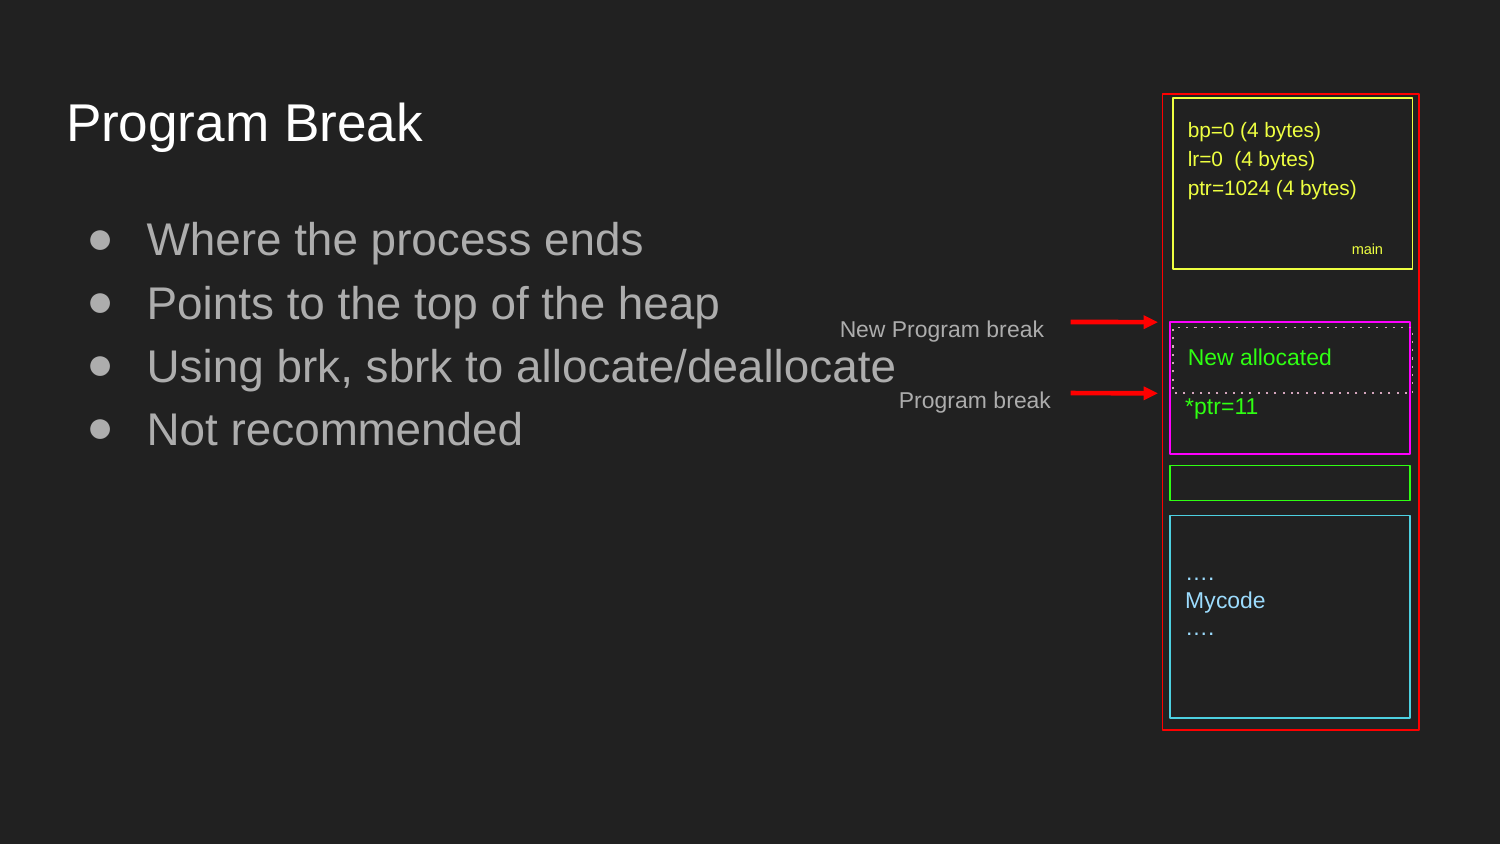

# Program Break
bp=0 (4 bytes)
lr=0 (4 bytes)
ptr=1024 (4 bytes)
Where the process ends
Points to the top of the heap
Using brk, sbrk to allocate/deallocate
Not recommended
main
New Program break
*ptr=11
New allocated
Program break
….
Mycode
….